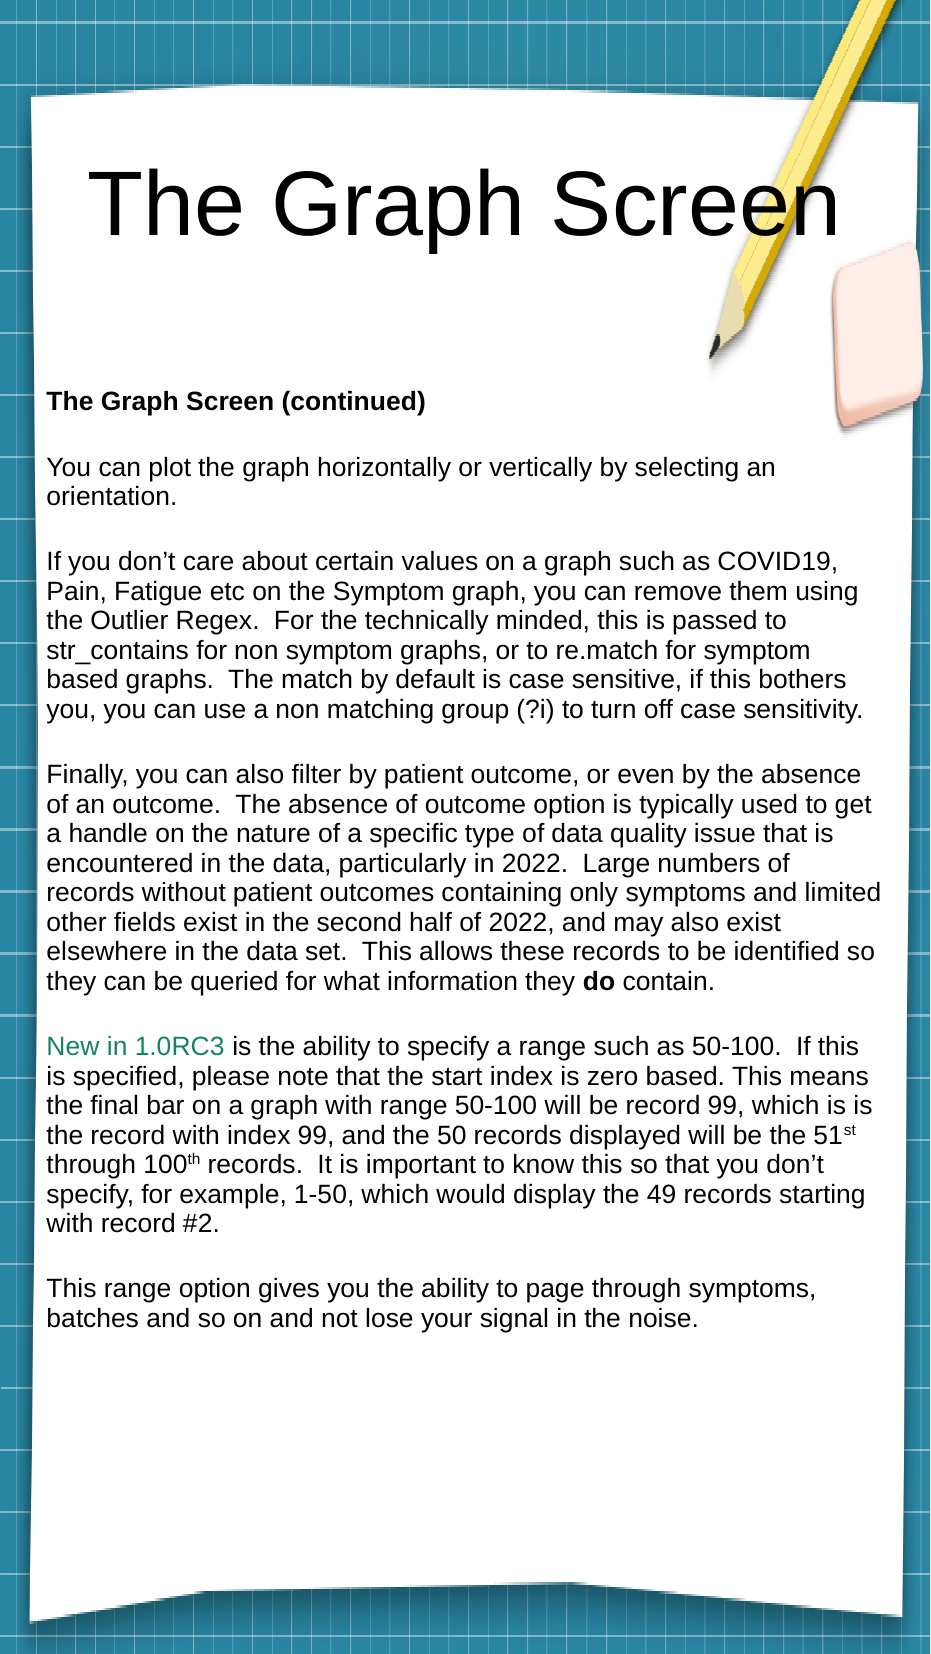

# The Graph Screen
The Graph Screen (continued)
You can plot the graph horizontally or vertically by selecting an orientation.
If you don’t care about certain values on a graph such as COVID19, Pain, Fatigue etc on the Symptom graph, you can remove them using the Outlier Regex. For the technically minded, this is passed to str_contains for non symptom graphs, or to re.match for symptom based graphs. The match by default is case sensitive, if this bothers you, you can use a non matching group (?i) to turn off case sensitivity.
Finally, you can also filter by patient outcome, or even by the absence of an outcome. The absence of outcome option is typically used to get a handle on the nature of a specific type of data quality issue that is encountered in the data, particularly in 2022. Large numbers of records without patient outcomes containing only symptoms and limited other fields exist in the second half of 2022, and may also exist elsewhere in the data set. This allows these records to be identified so they can be queried for what information they do contain.
New in 1.0RC3 is the ability to specify a range such as 50-100. If this is specified, please note that the start index is zero based. This means the final bar on a graph with range 50-100 will be record 99, which is is the record with index 99, and the 50 records displayed will be the 51st through 100th records. It is important to know this so that you don’t specify, for example, 1-50, which would display the 49 records starting with record #2.
This range option gives you the ability to page through symptoms, batches and so on and not lose your signal in the noise.